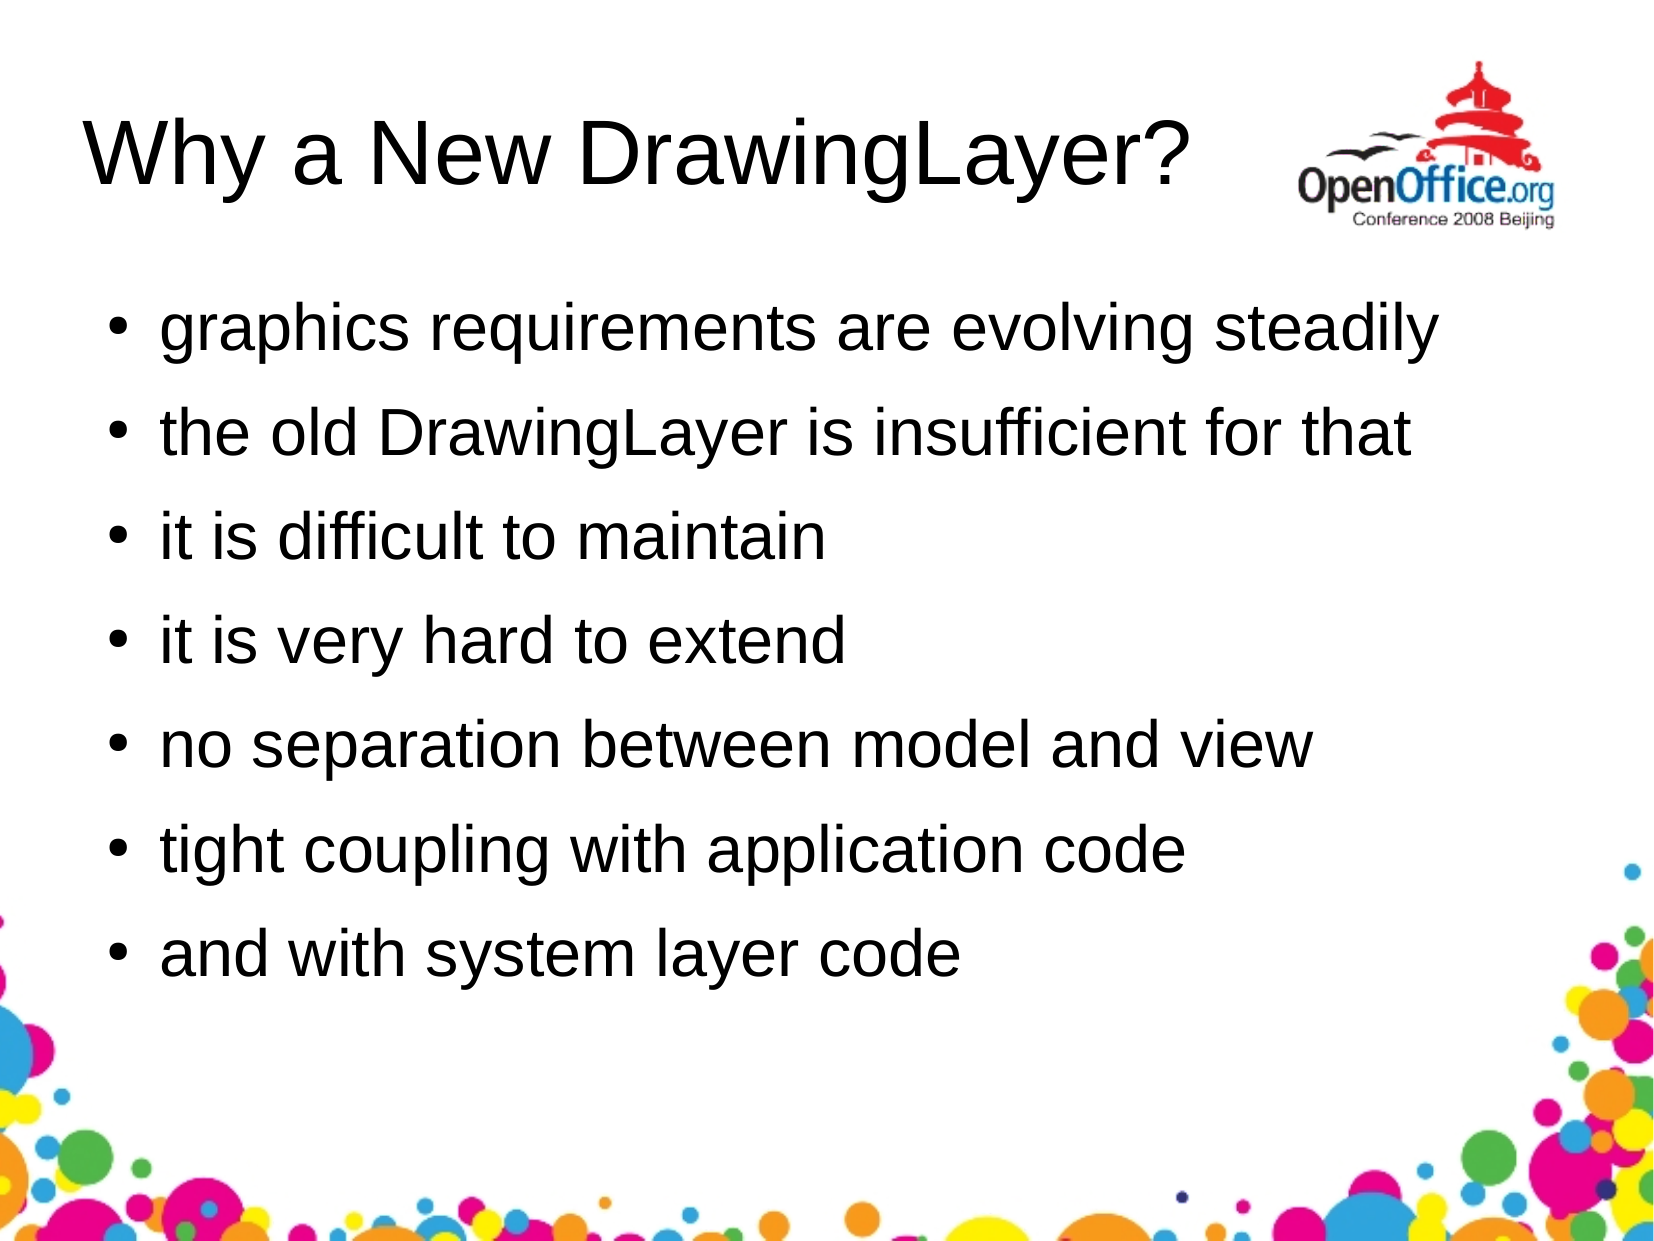

# Why a New DrawingLayer?
graphics requirements are evolving steadily
the old DrawingLayer is insufficient for that
it is difficult to maintain
it is very hard to extend
no separation between model and view
tight coupling with application code
and with system layer code